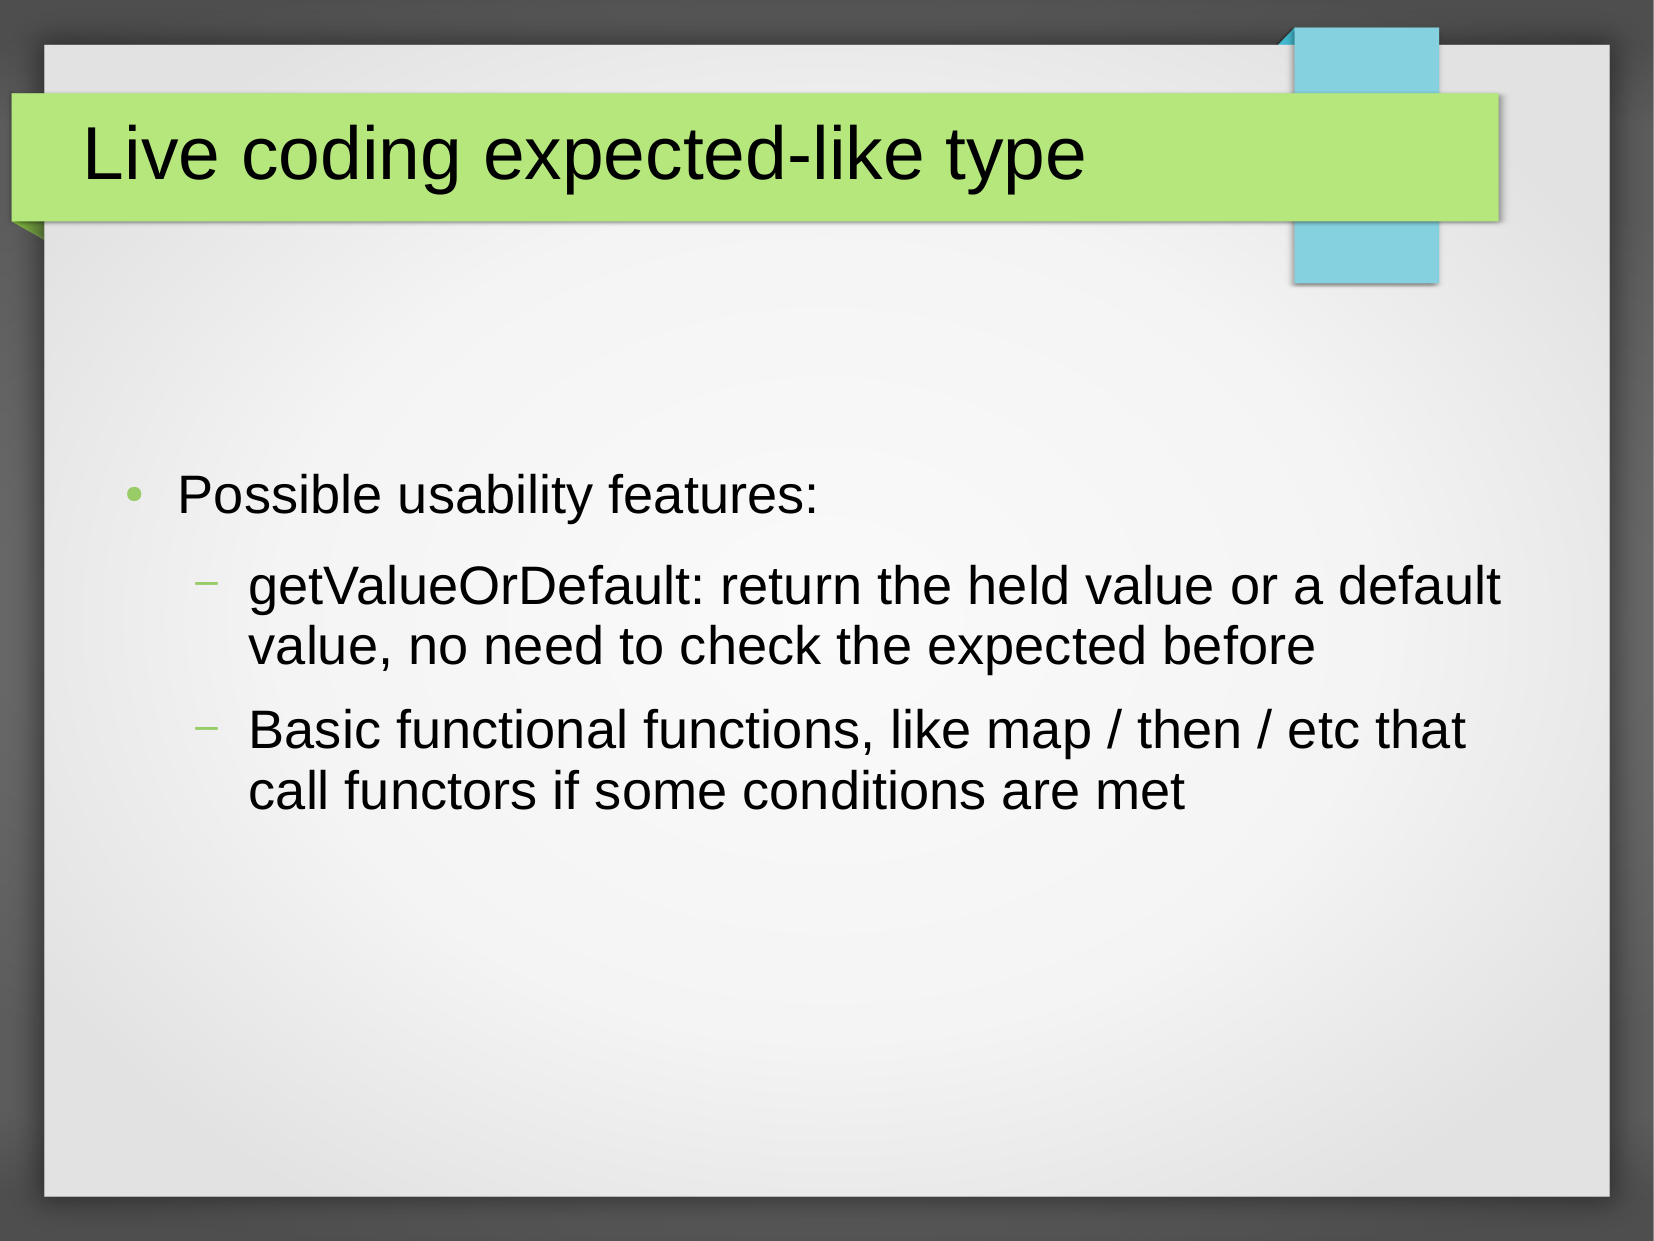

# Live coding expected-like type
Possible usability features:
getValueOrDefault: return the held value or a default value, no need to check the expected before
Basic functional functions, like map / then / etc that call functors if some conditions are met